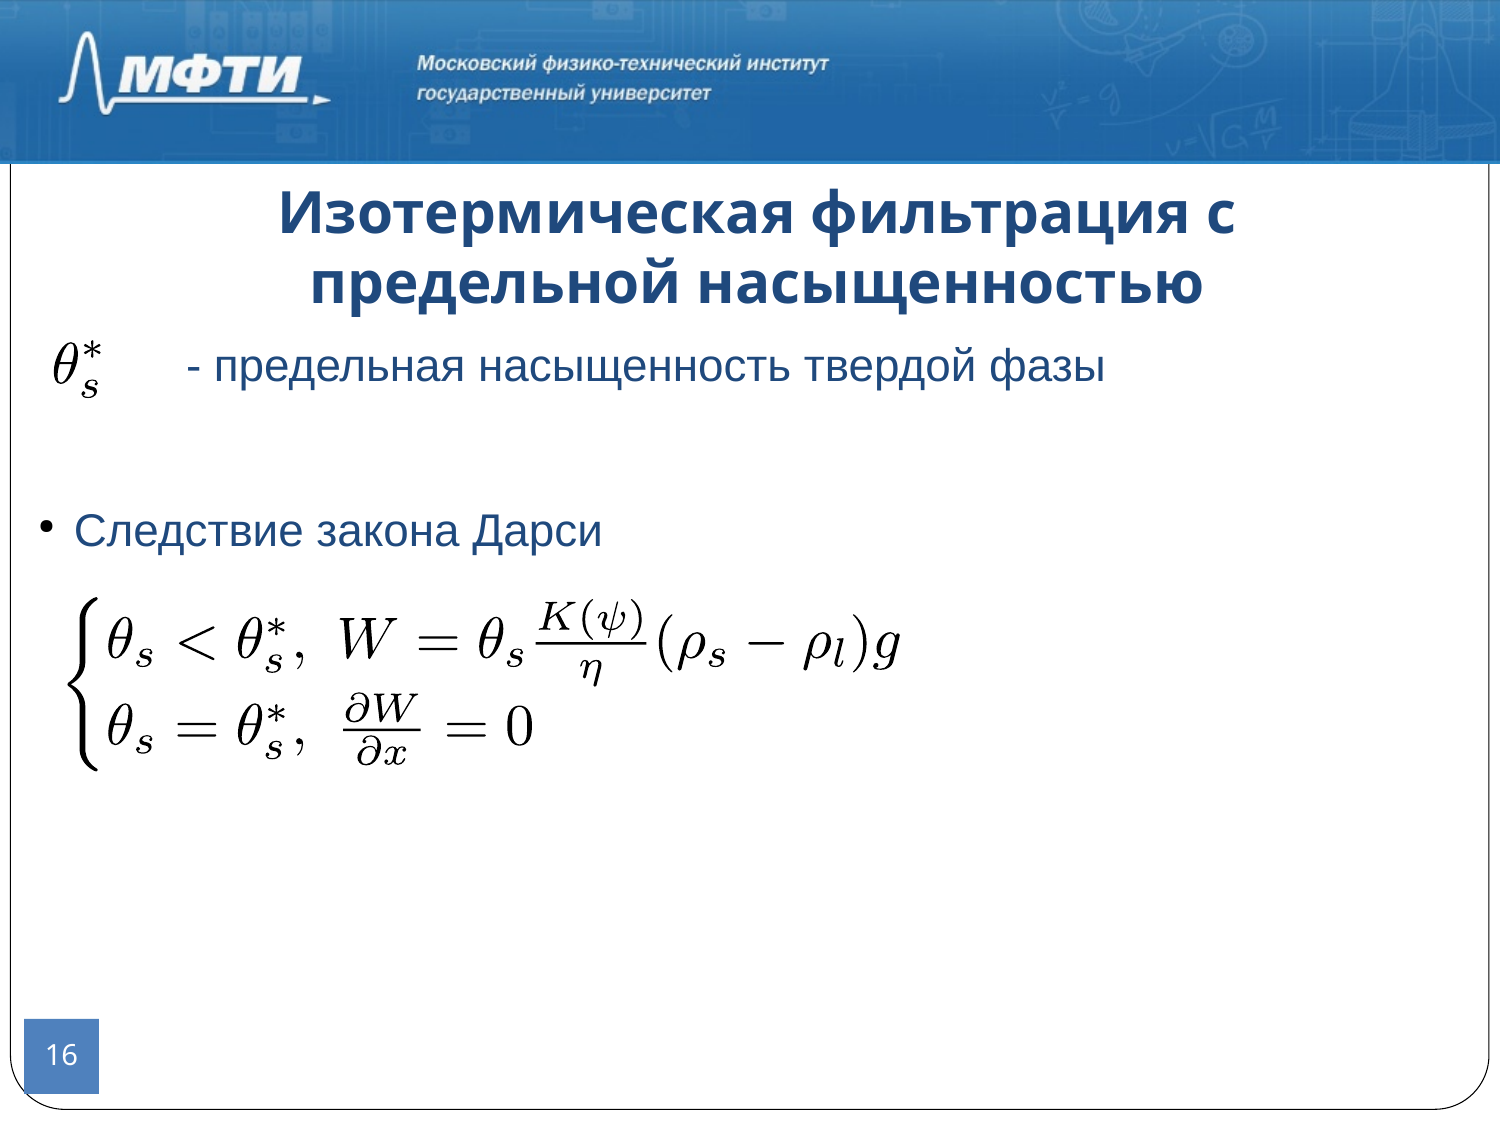

Изотермическая фильтрация с предельной насыщенностью
		- предельная насыщенность твердой фазы
Следствие закона Дарси